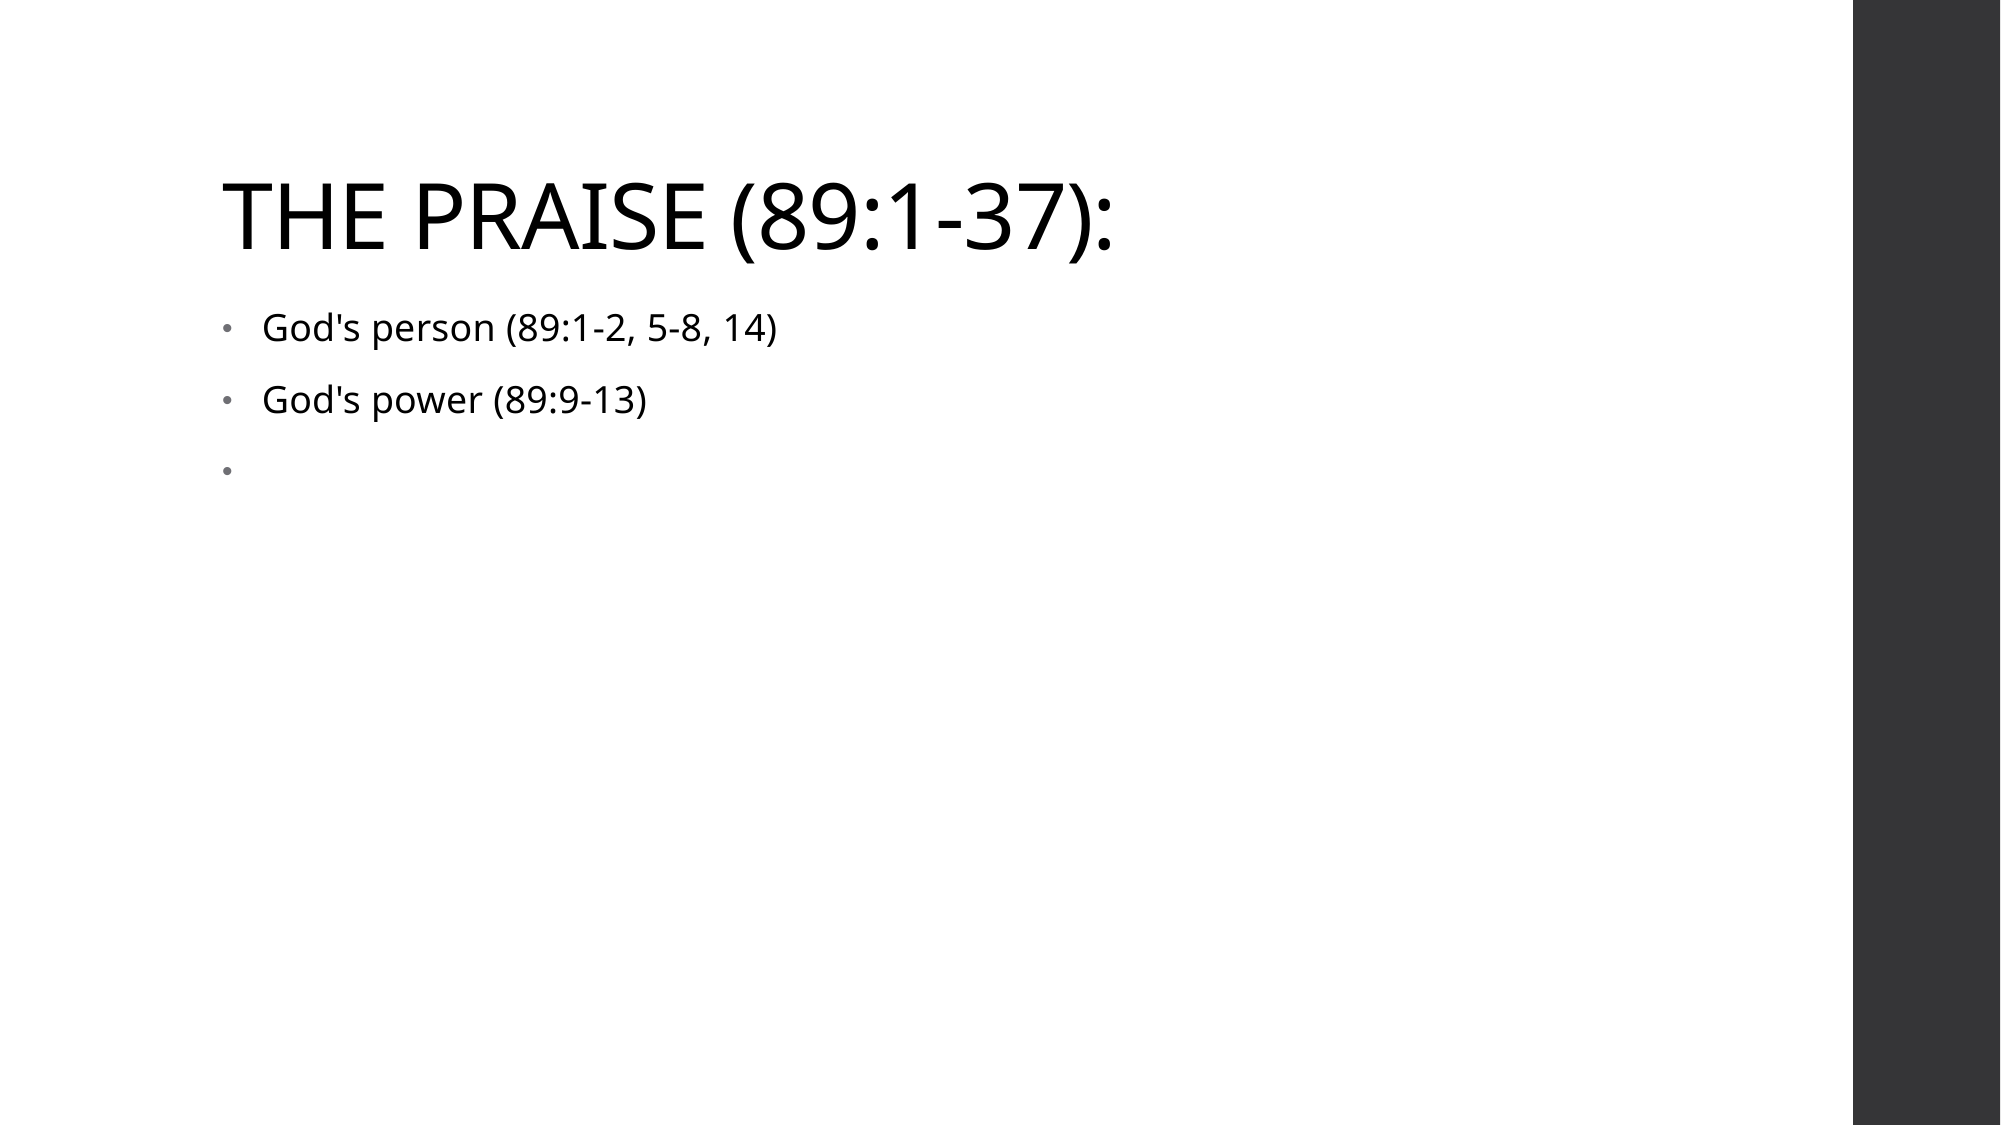

# THE PRAISE (89:1-37):
 God's person (89:1-2, 5-8, 14)
 God's power (89:9-13)